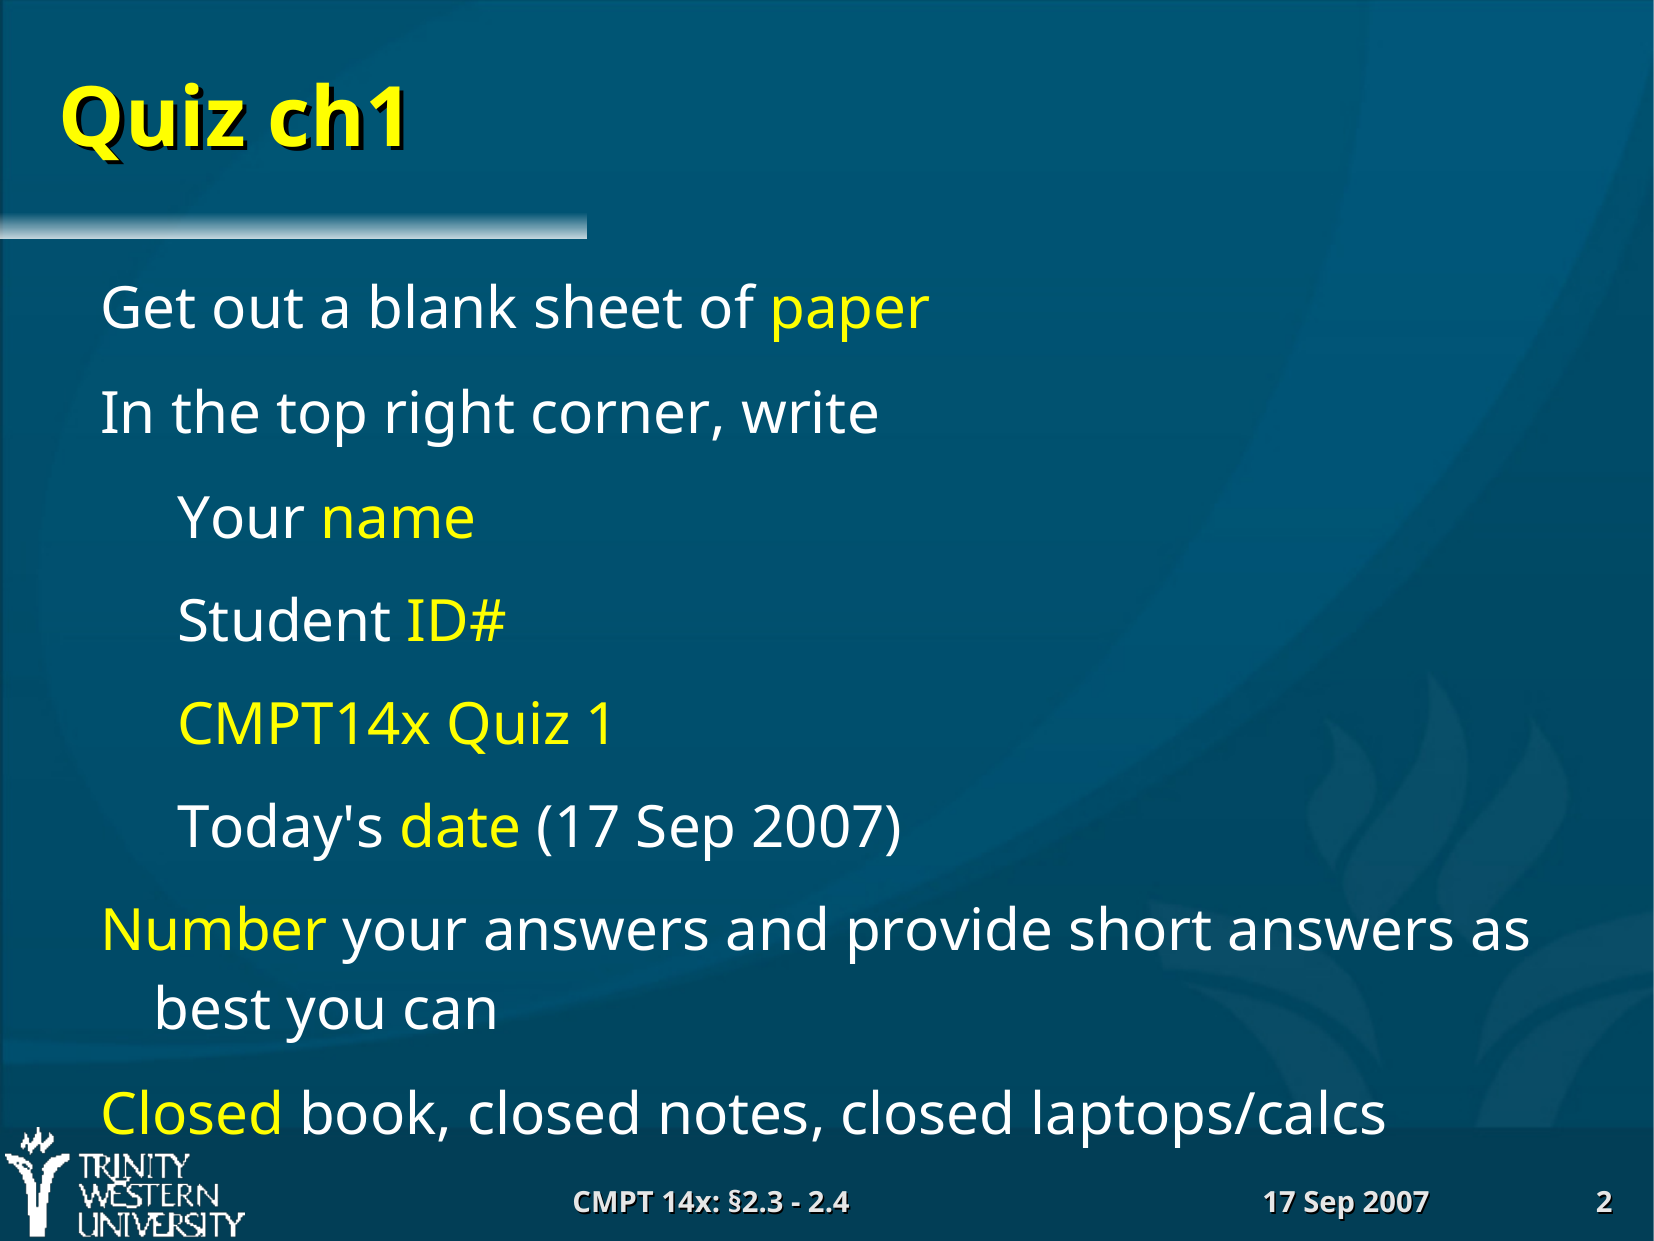

# Quiz ch1
Get out a blank sheet of paper
In the top right corner, write
Your name
Student ID#
CMPT14x Quiz 1
Today's date (17 Sep 2007)
Number your answers and provide short answers as best you can
Closed book, closed notes, closed laptops/calcs
CMPT 14x: §2.3 - 2.4
17 Sep 2007
2